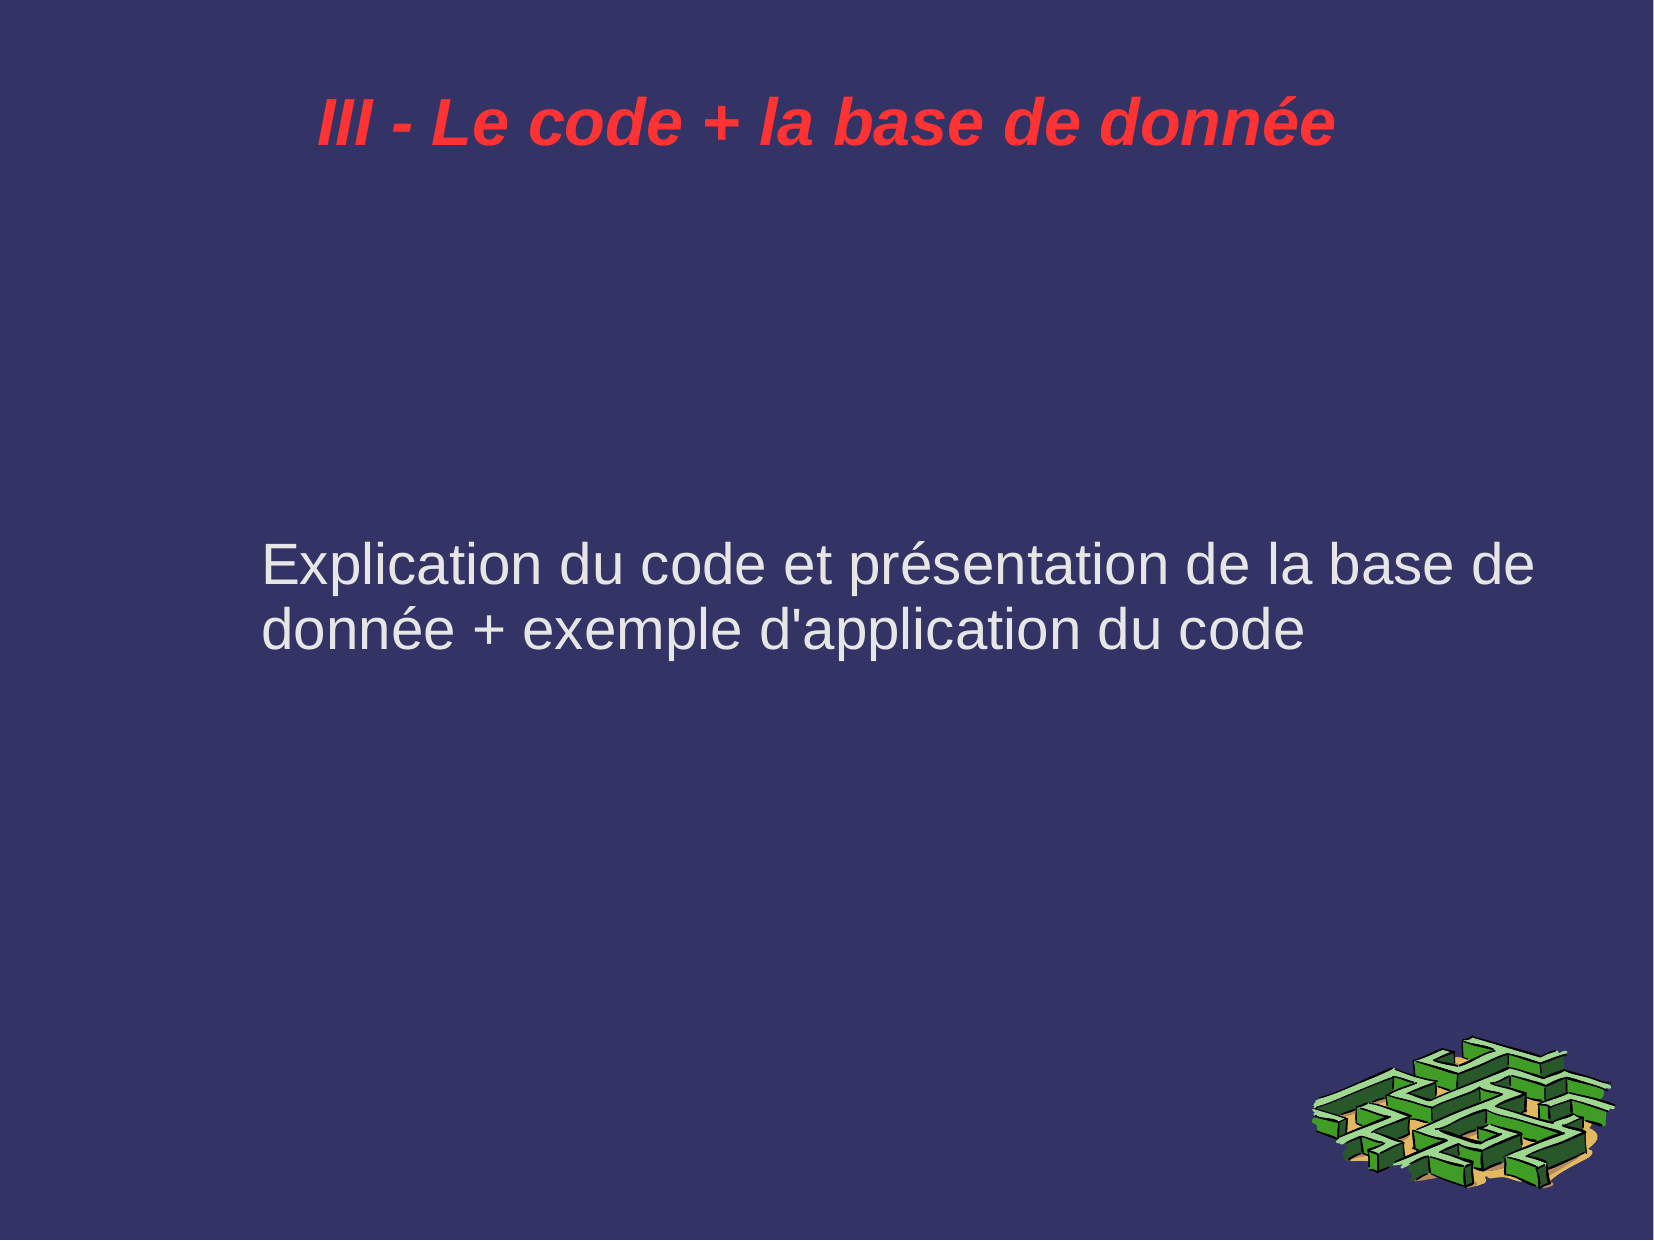

# III - Le code + la base de donnée
Explication du code et présentation de la base de donnée + exemple d'application du code